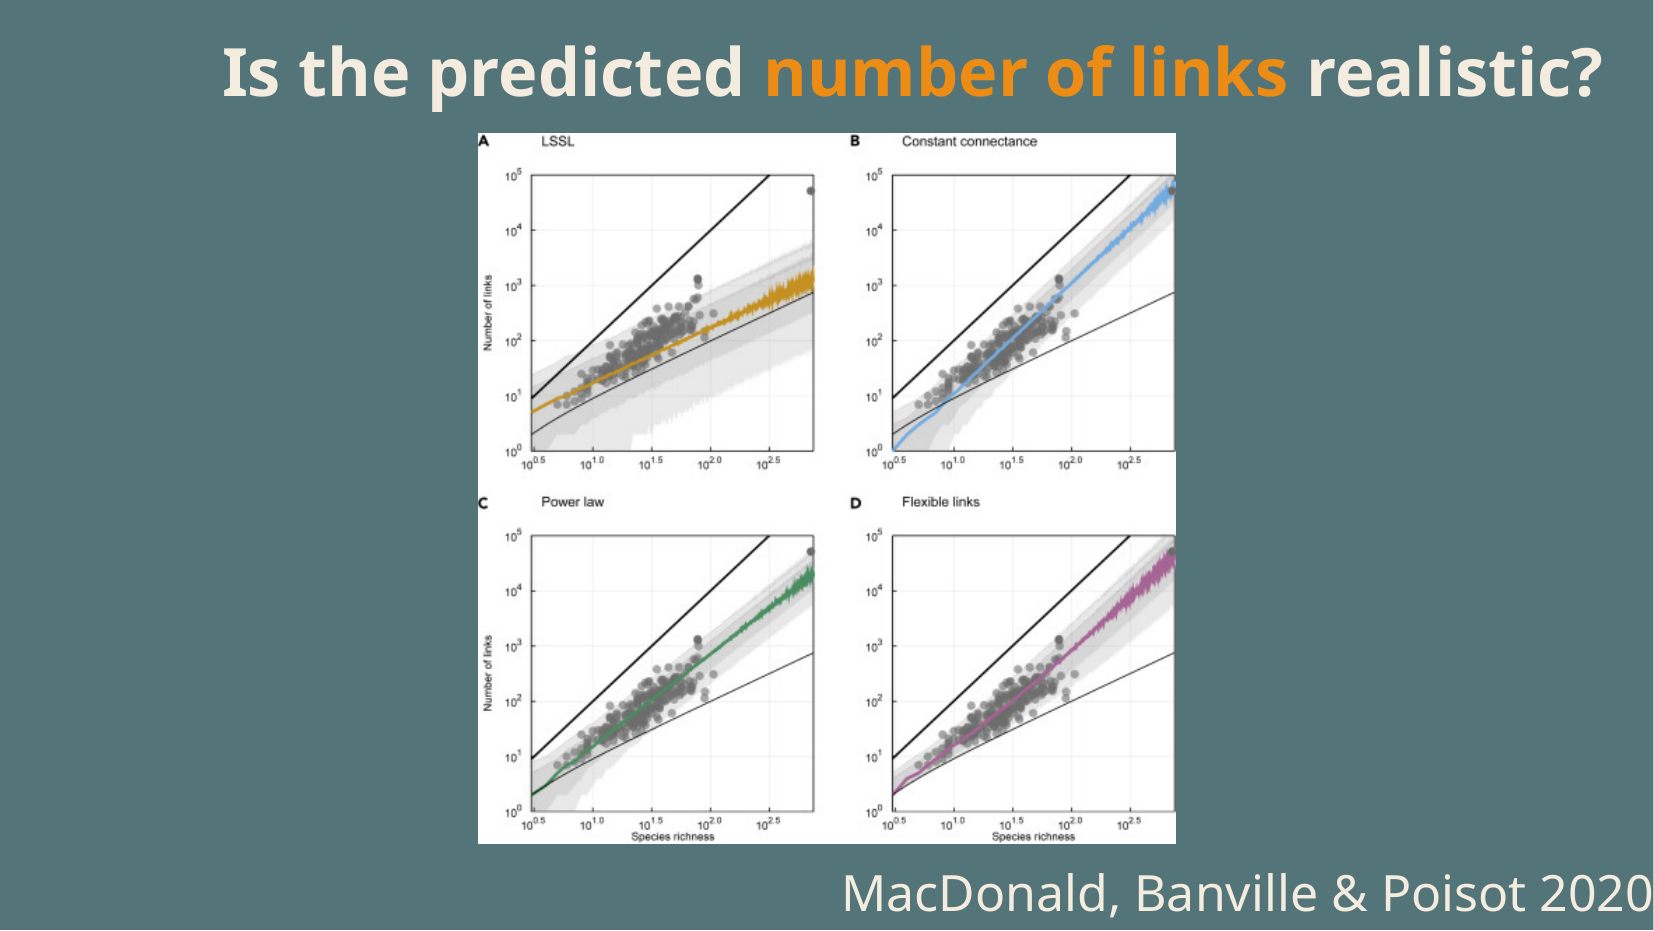

Is the predicted number of links realistic?
MacDonald, Banville & Poisot 2020